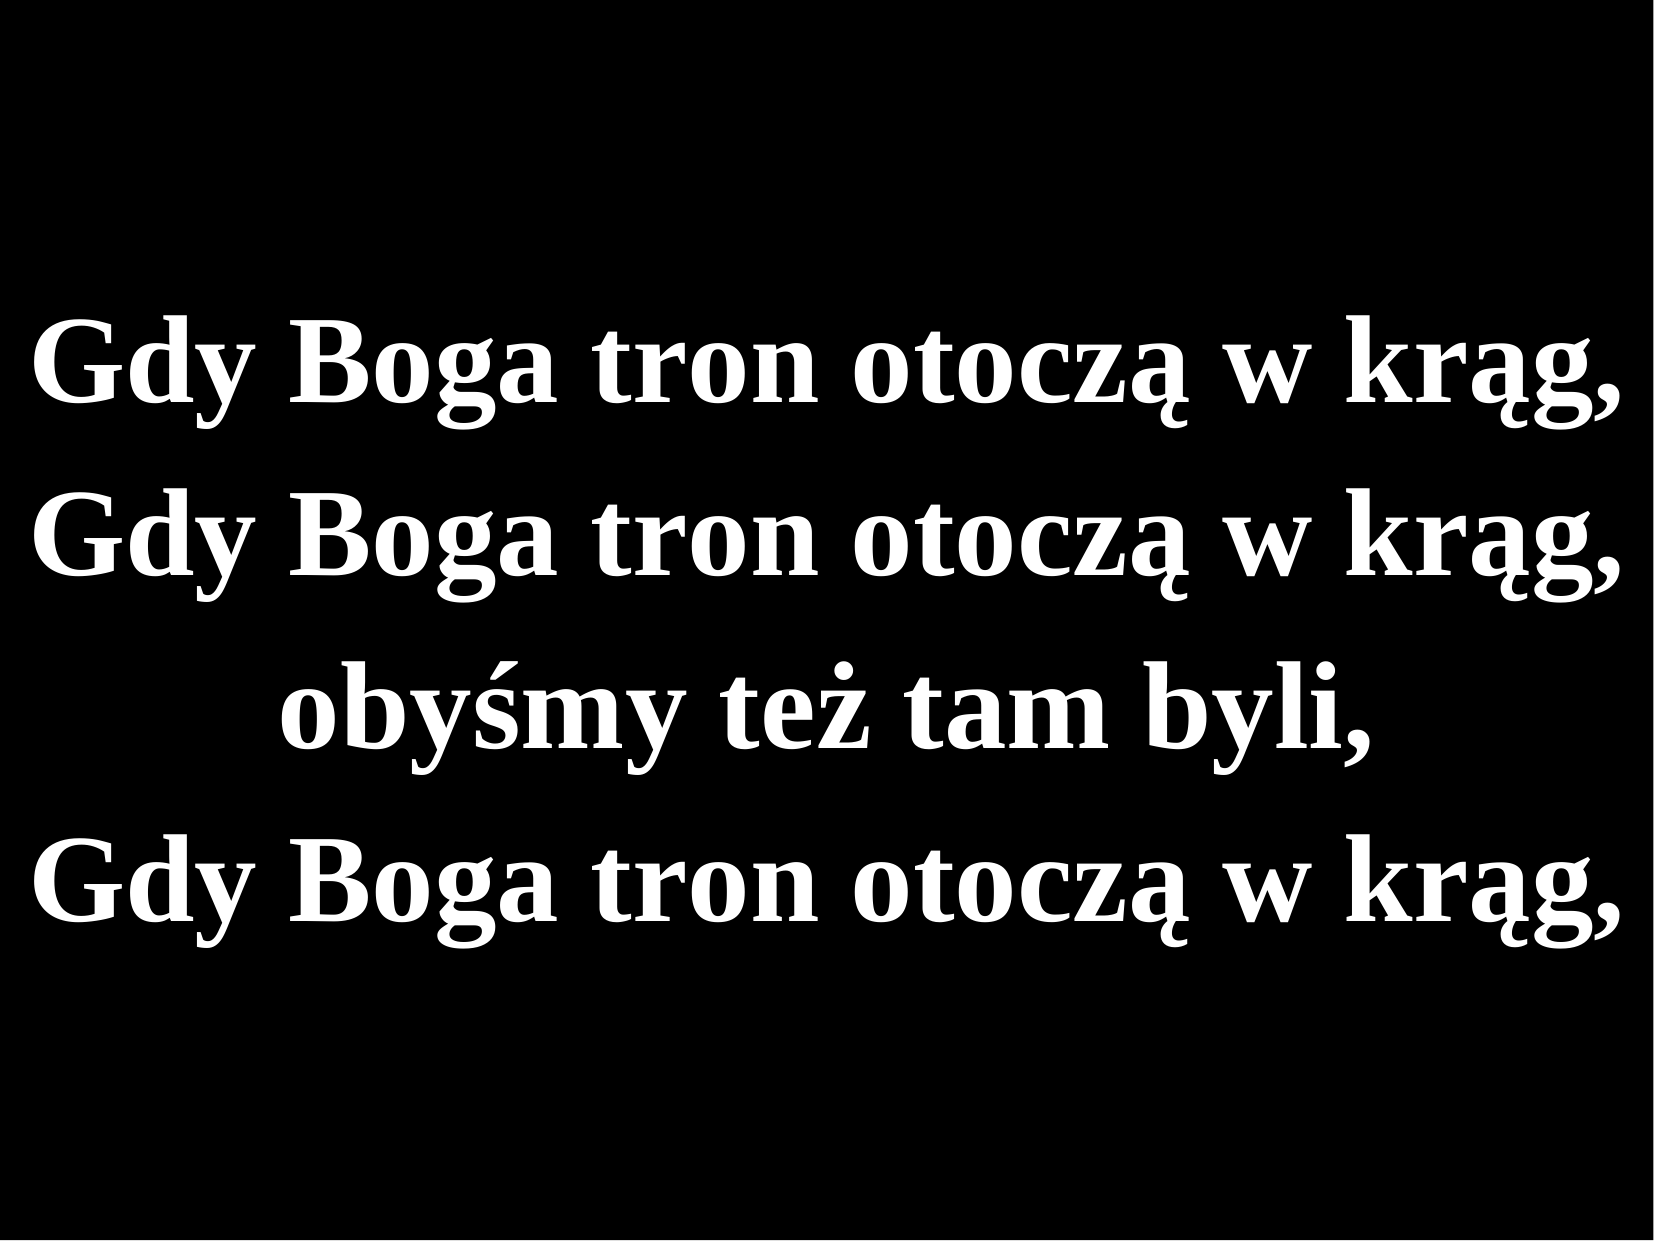

# Gdy Boga tron otoczą w krąg, ppp Gdy Boga tron otoczą w krąg, ppp obyśmy też tam byli, ppp Gdy Boga tron otoczą w krąg,